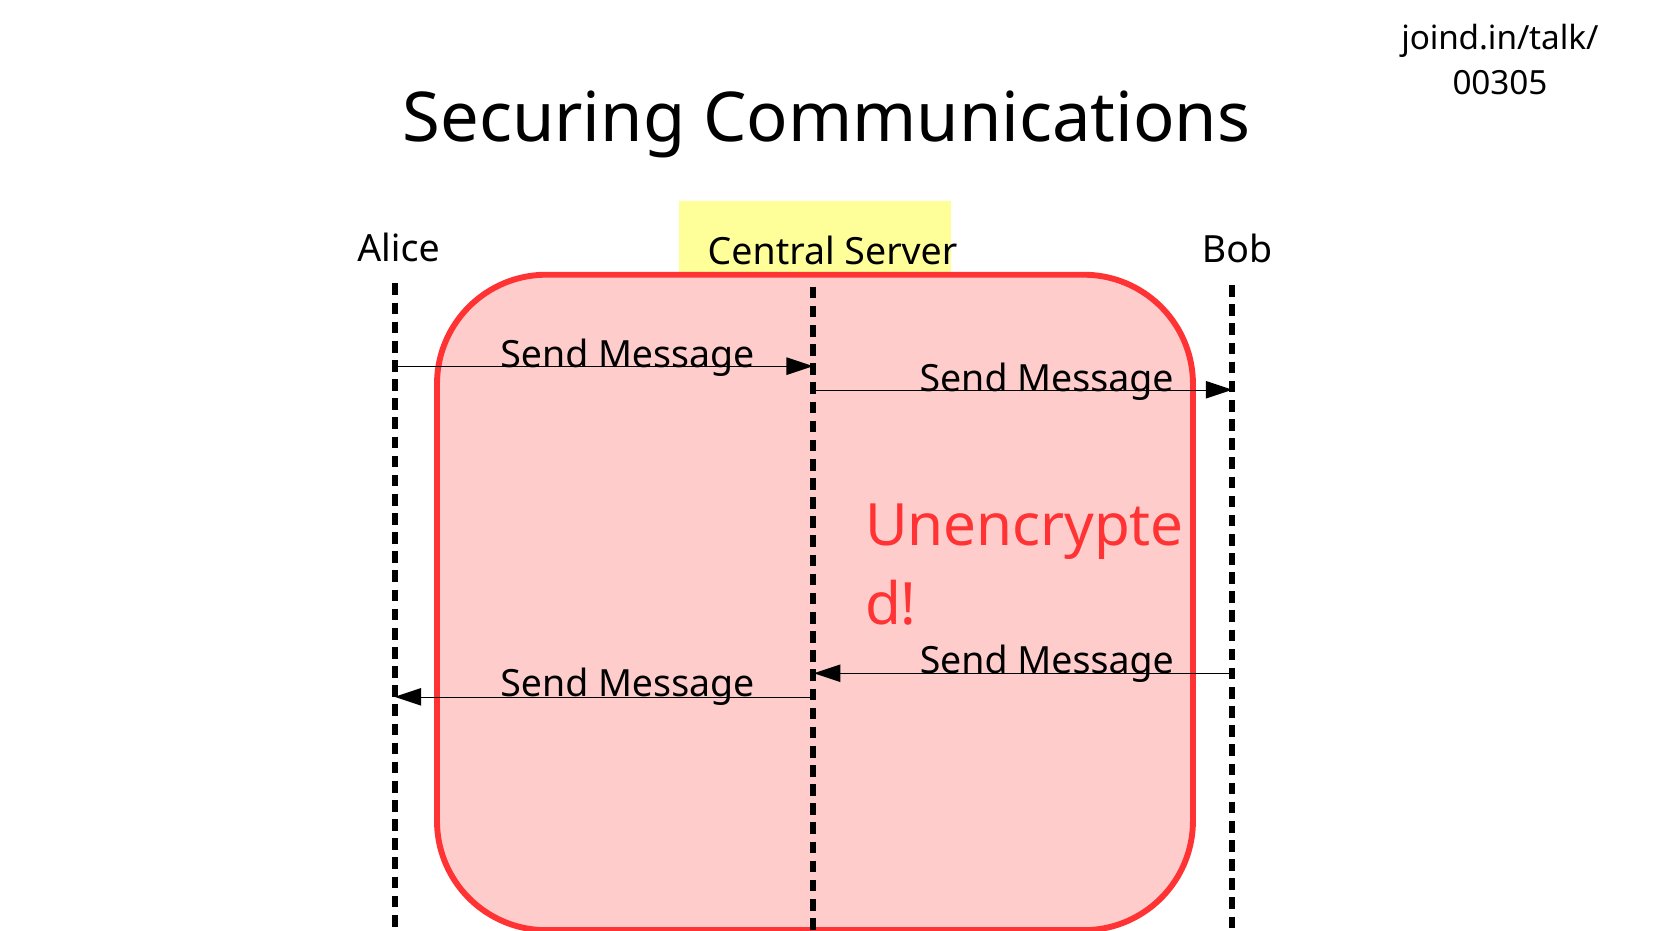

# Securing Communications
Alice
Bob
Central Server
Send Message
Send Message
Unencrypted!
Send Message
Send Message